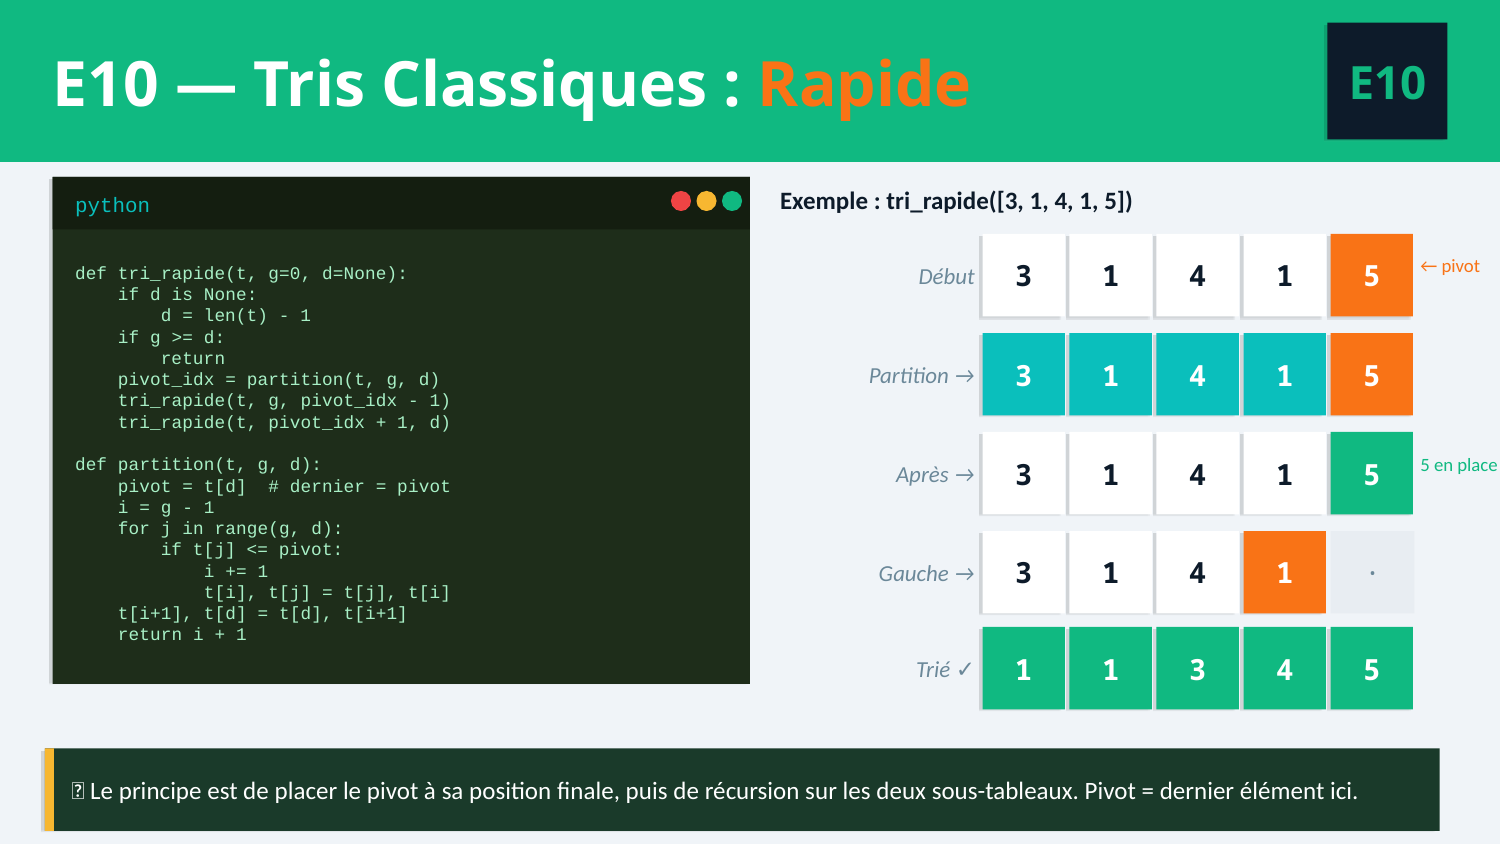

E10 — Tris Classiques : Rapide
E10
Exemple : tri_rapide([3, 1, 4, 1, 5])
python
Début
3
1
4
1
5
def tri_rapide(t, g=0, d=None):
 if d is None:
 d = len(t) - 1
 if g >= d:
 return
 pivot_idx = partition(t, g, d)
 tri_rapide(t, g, pivot_idx - 1)
 tri_rapide(t, pivot_idx + 1, d)
def partition(t, g, d):
 pivot = t[d] # dernier = pivot
 i = g - 1
 for j in range(g, d):
 if t[j] <= pivot:
 i += 1
 t[i], t[j] = t[j], t[i]
 t[i+1], t[d] = t[d], t[i+1]
 return i + 1
← pivot
Partition →
3
1
4
1
5
Après →
3
1
4
1
5
5 en place ✓
Gauche →
3
1
4
1
·
Trié ✓
1
1
3
4
5
💡 Le principe est de placer le pivot à sa position finale, puis de récursion sur les deux sous-tableaux. Pivot = dernier élément ici.